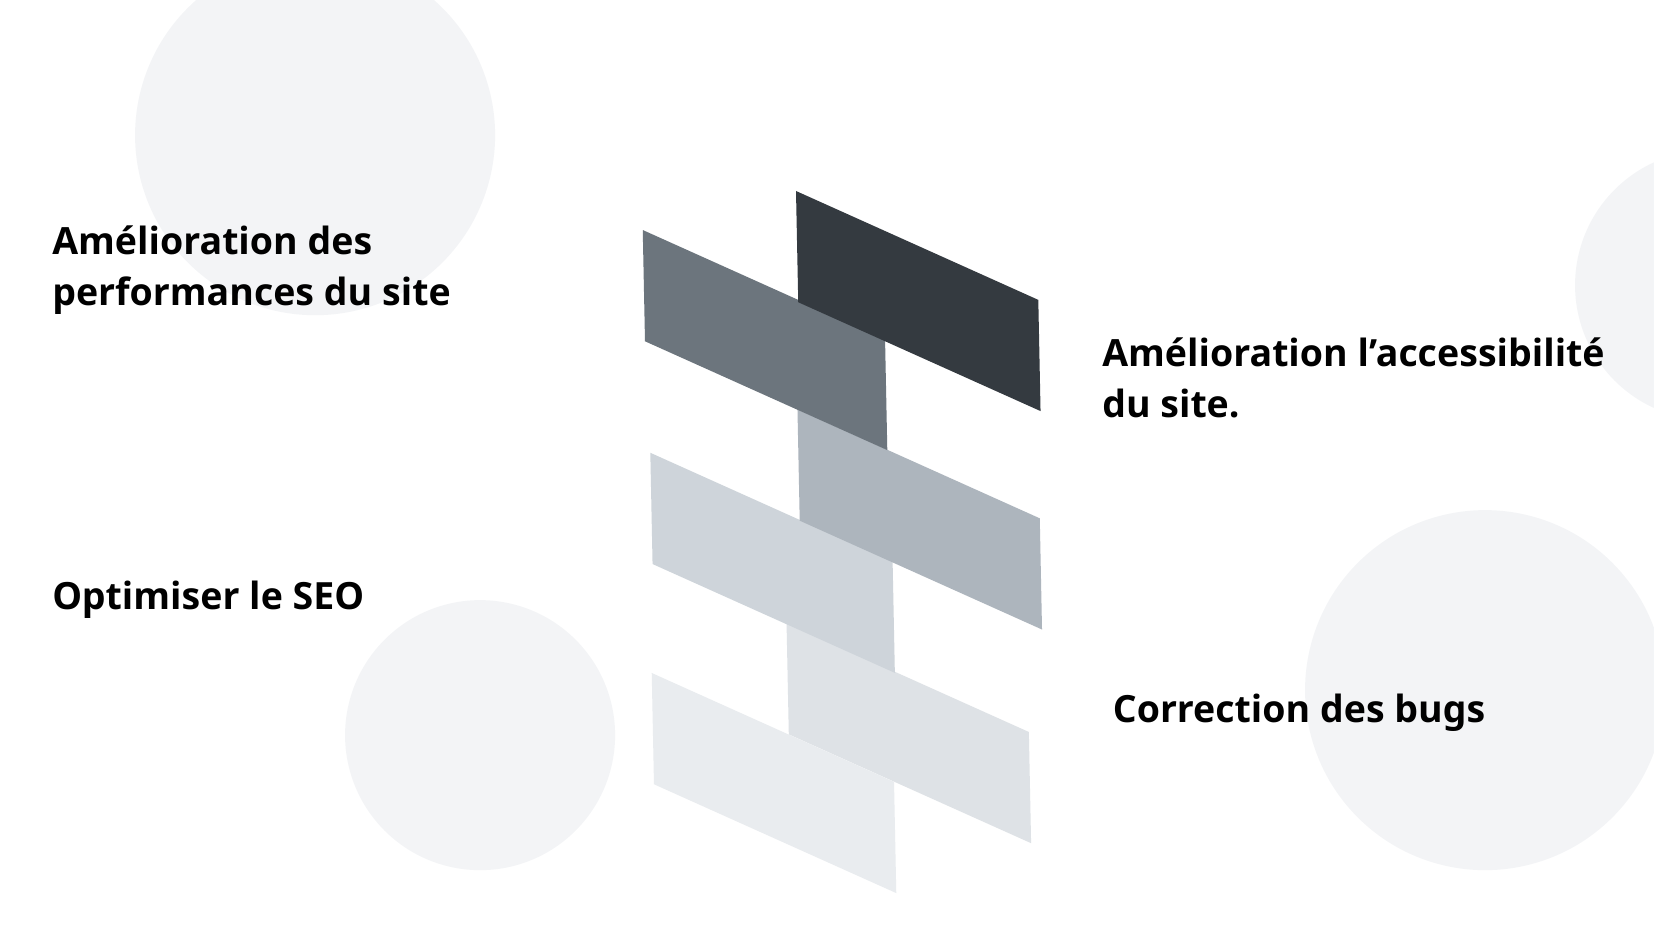

Amélioration des performances du site
Amélioration l’accessibilité du site.
Optimiser le SEO
Correction des bugs